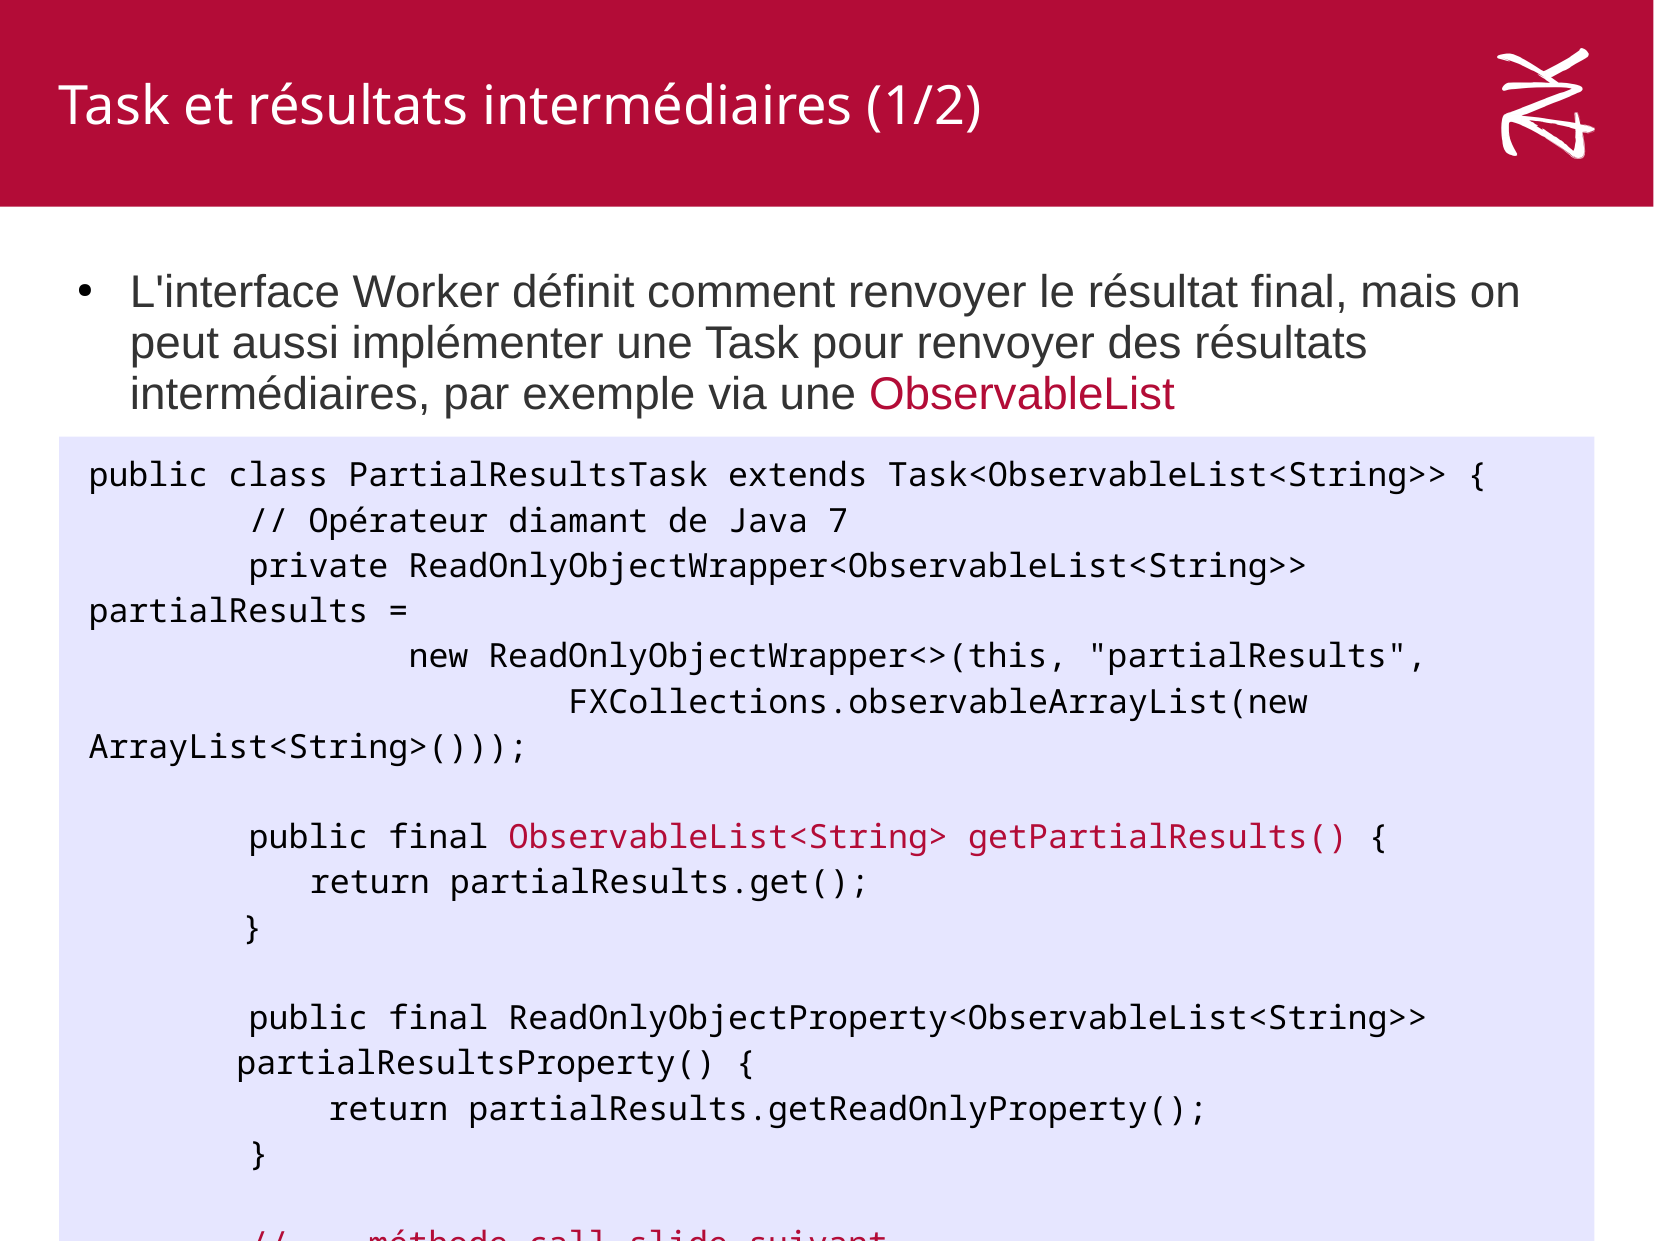

# Task et résultats intermédiaires (1/2)
L'interface Worker définit comment renvoyer le résultat final, mais on peut aussi implémenter une Task pour renvoyer des résultats intermédiaires, par exemple via une ObservableList
public class PartialResultsTask extends Task<ObservableList<String>> {
 // Opérateur diamant de Java 7
 private ReadOnlyObjectWrapper<ObservableList<String>> partialResults =
 new ReadOnlyObjectWrapper<>(this, "partialResults",
 FXCollections.observableArrayList(new ArrayList<String>()));
 public final ObservableList<String> getPartialResults() {
			return partialResults.get();
	 }
 public final ReadOnlyObjectProperty<ObservableList<String>>
		partialResultsProperty() {
 return partialResults.getReadOnlyProperty();
 }
 //... méthode call slide suivant
 }